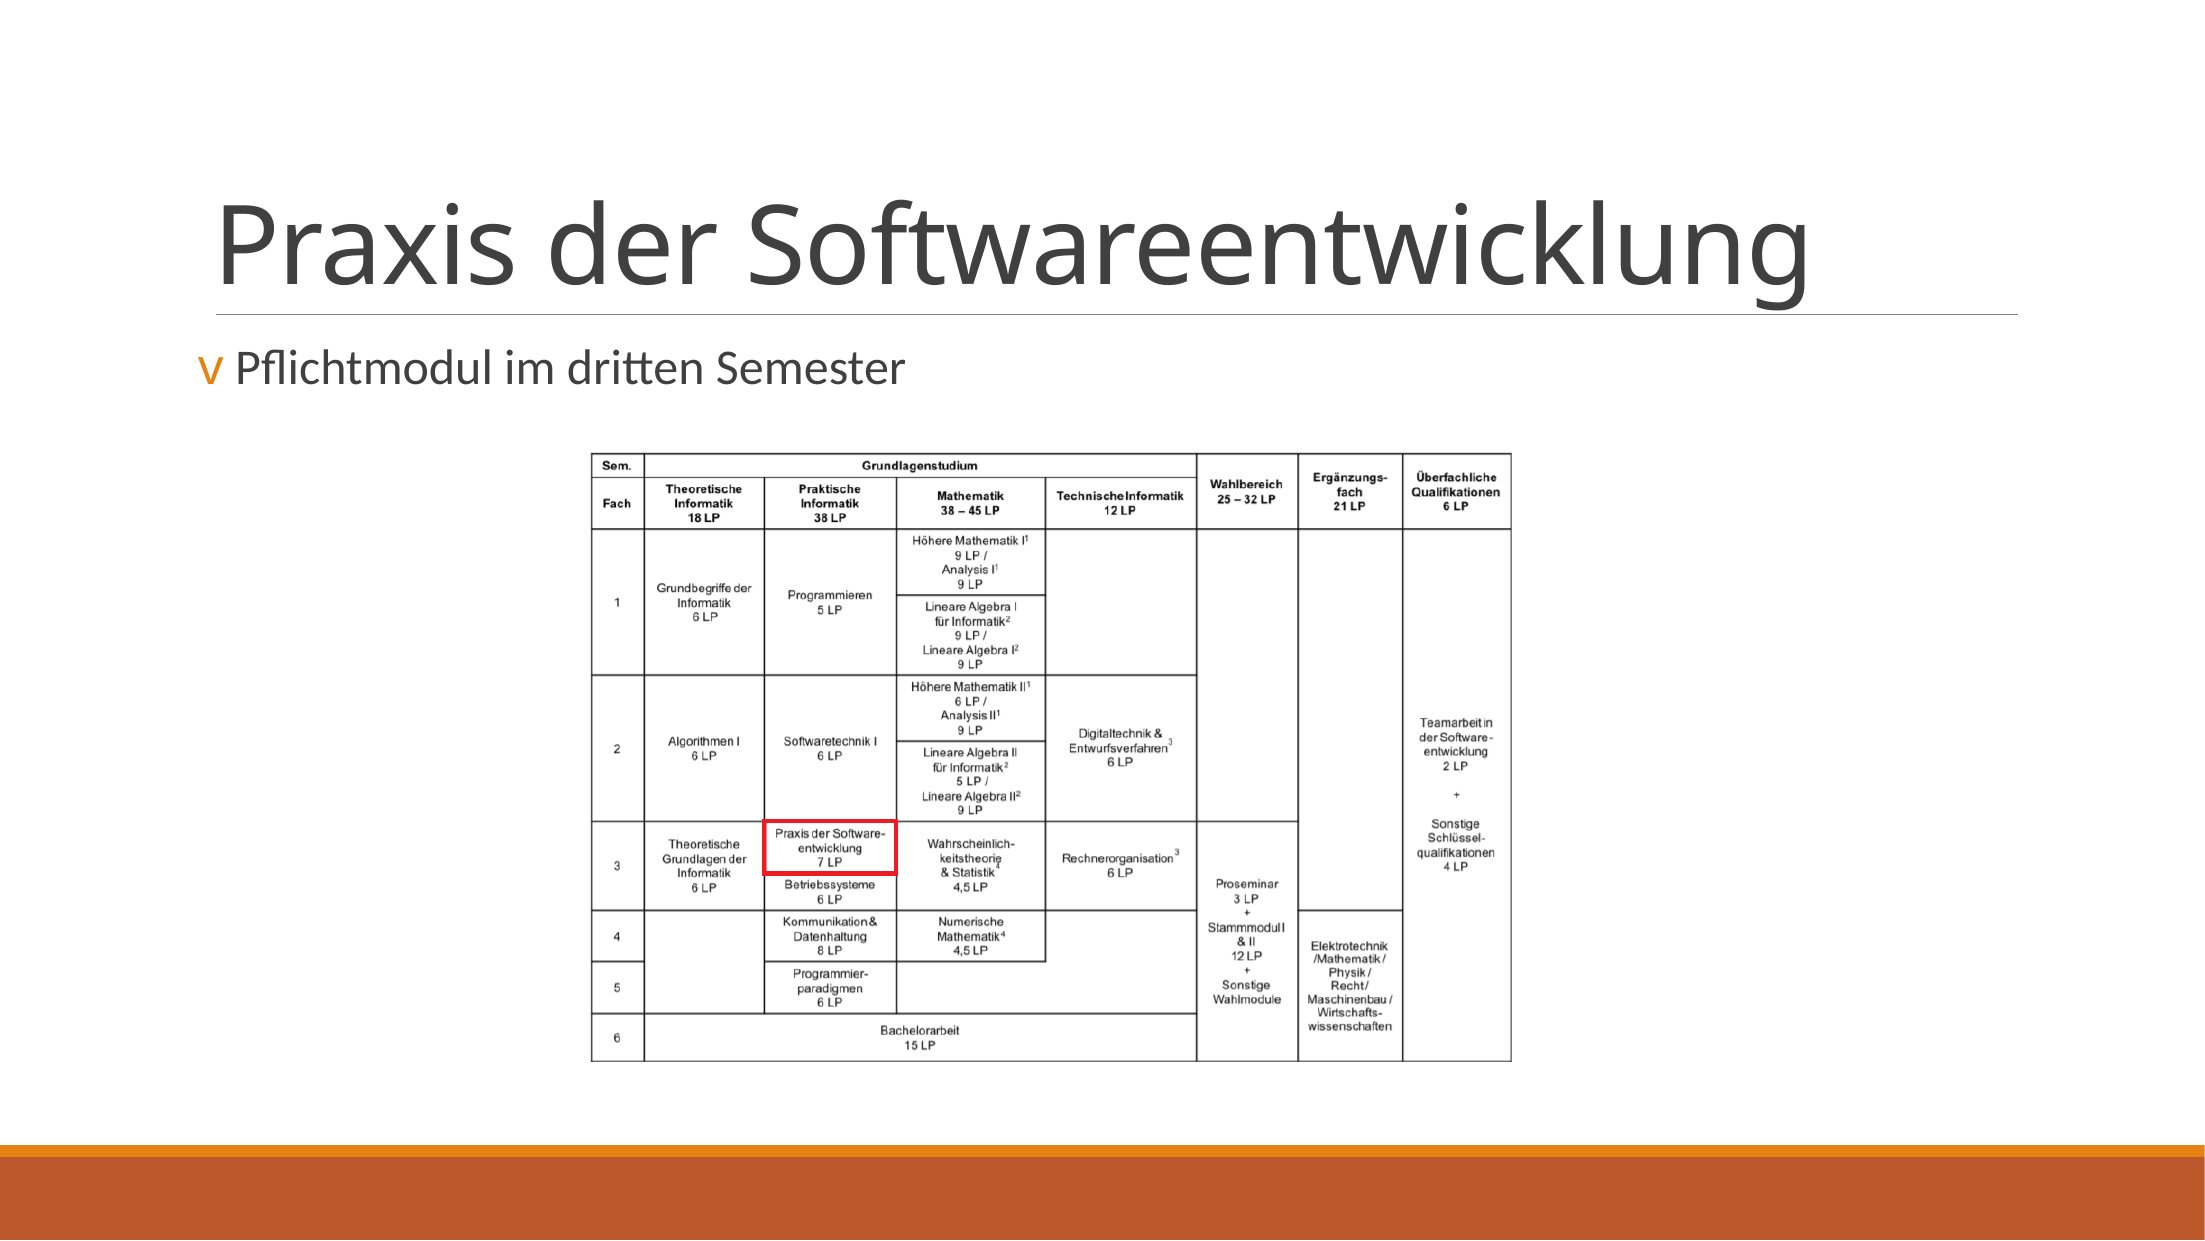

# Praxis der Softwareentwicklung
 Pflichtmodul im dritten Semester